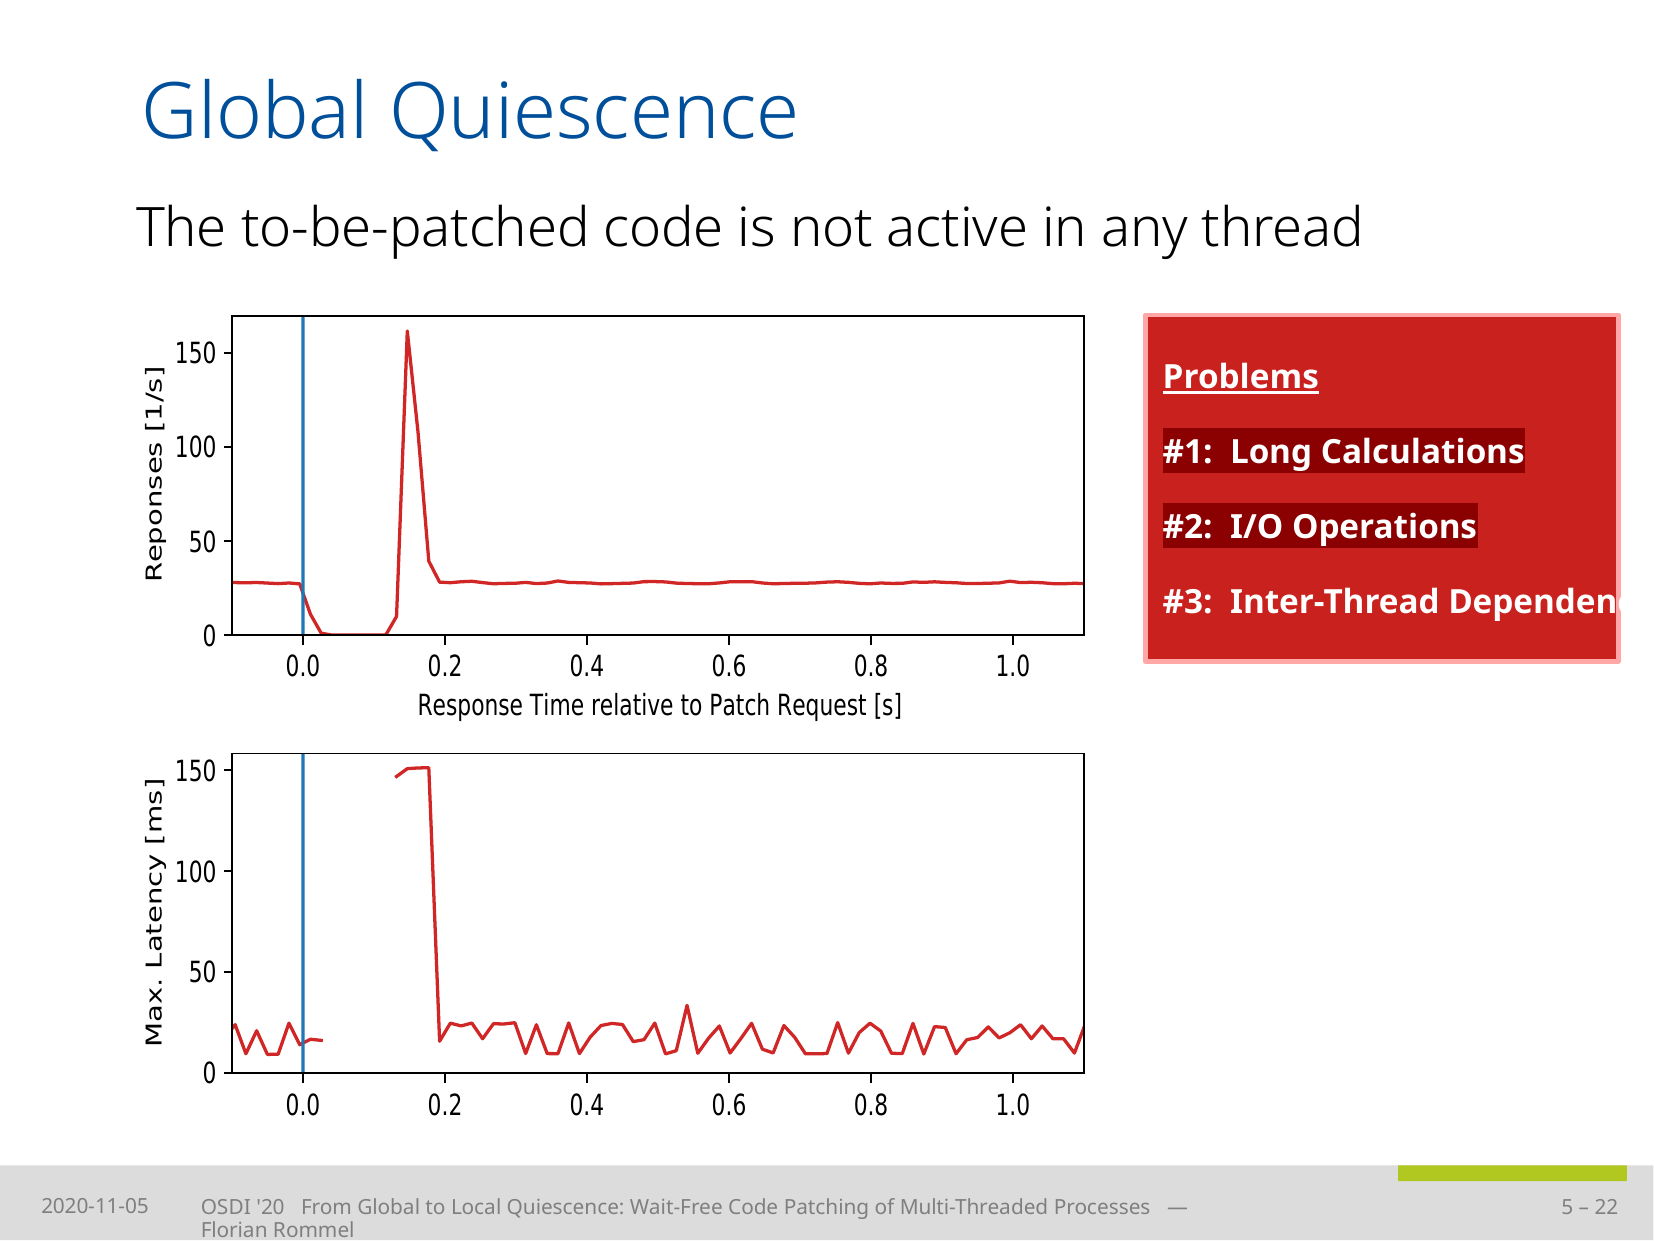

# Global Quiescence
The to-be-patched code is not active in any thread
Problems
#1: Long Calculations
#2: I/O Operations
#3: Inter-Thread Dependencies
5